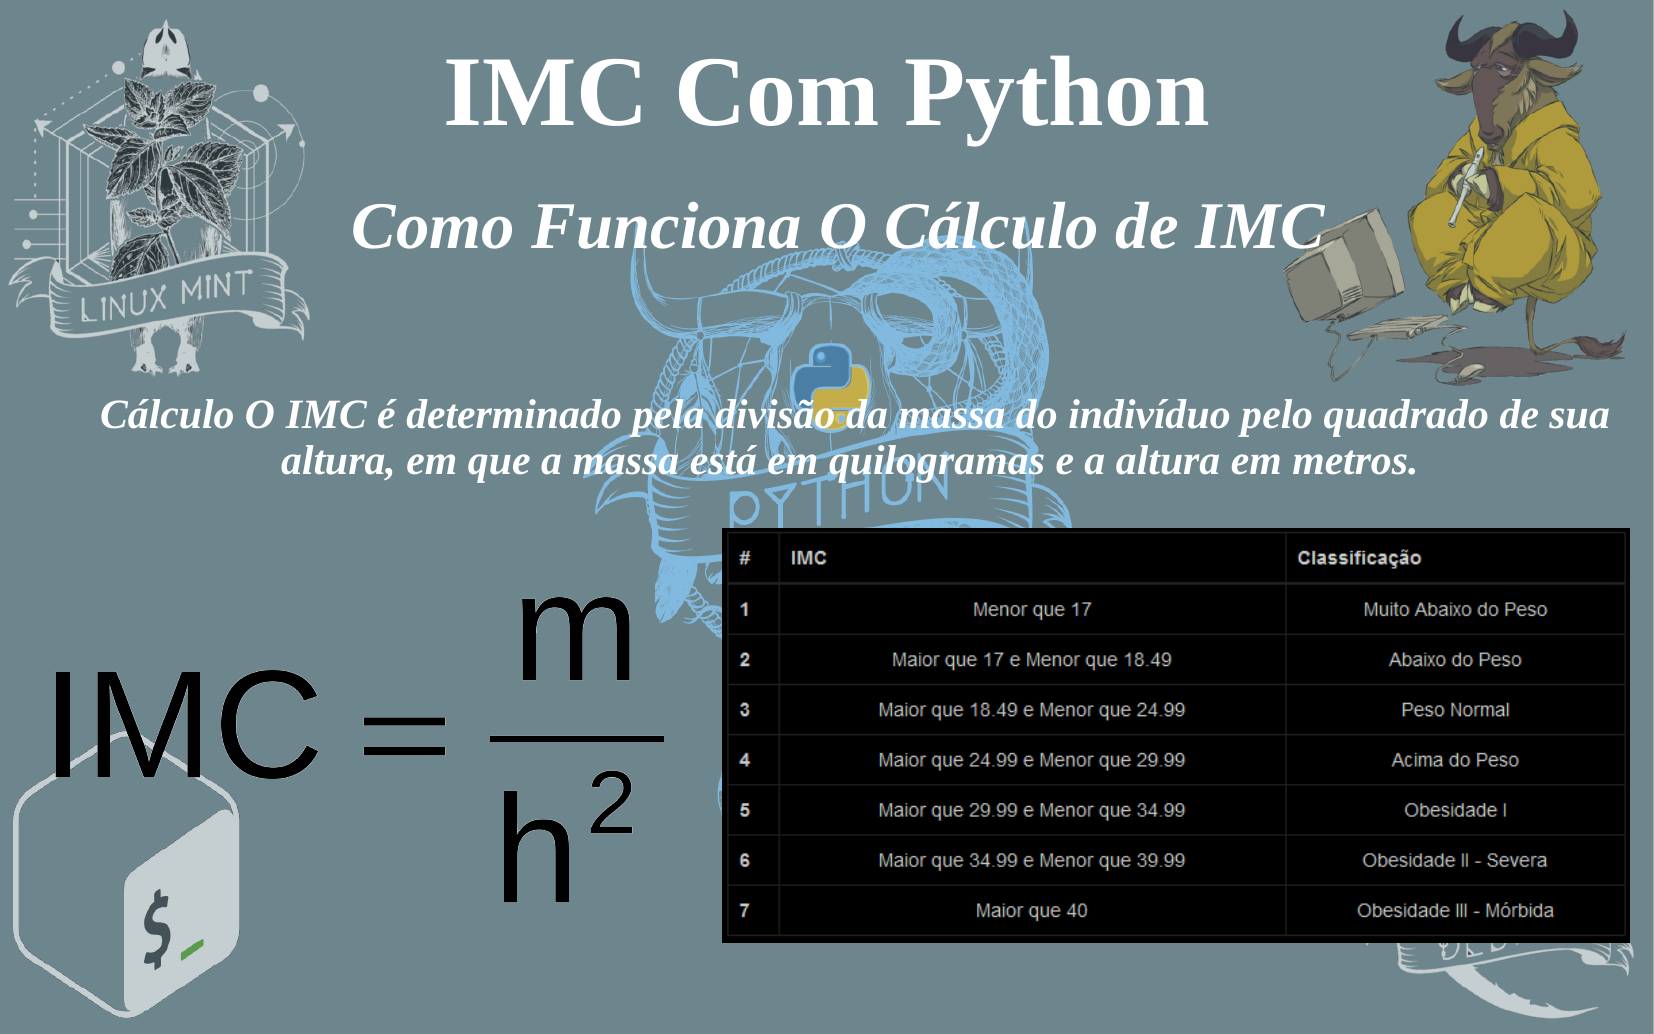

# IMC Com Python
Como Funciona O Cálculo de IMC
 Cálculo O IMC é determinado pela divisão da massa do indivíduo pelo quadrado de sua altura, em que a massa está em quilogramas e a altura em metros.